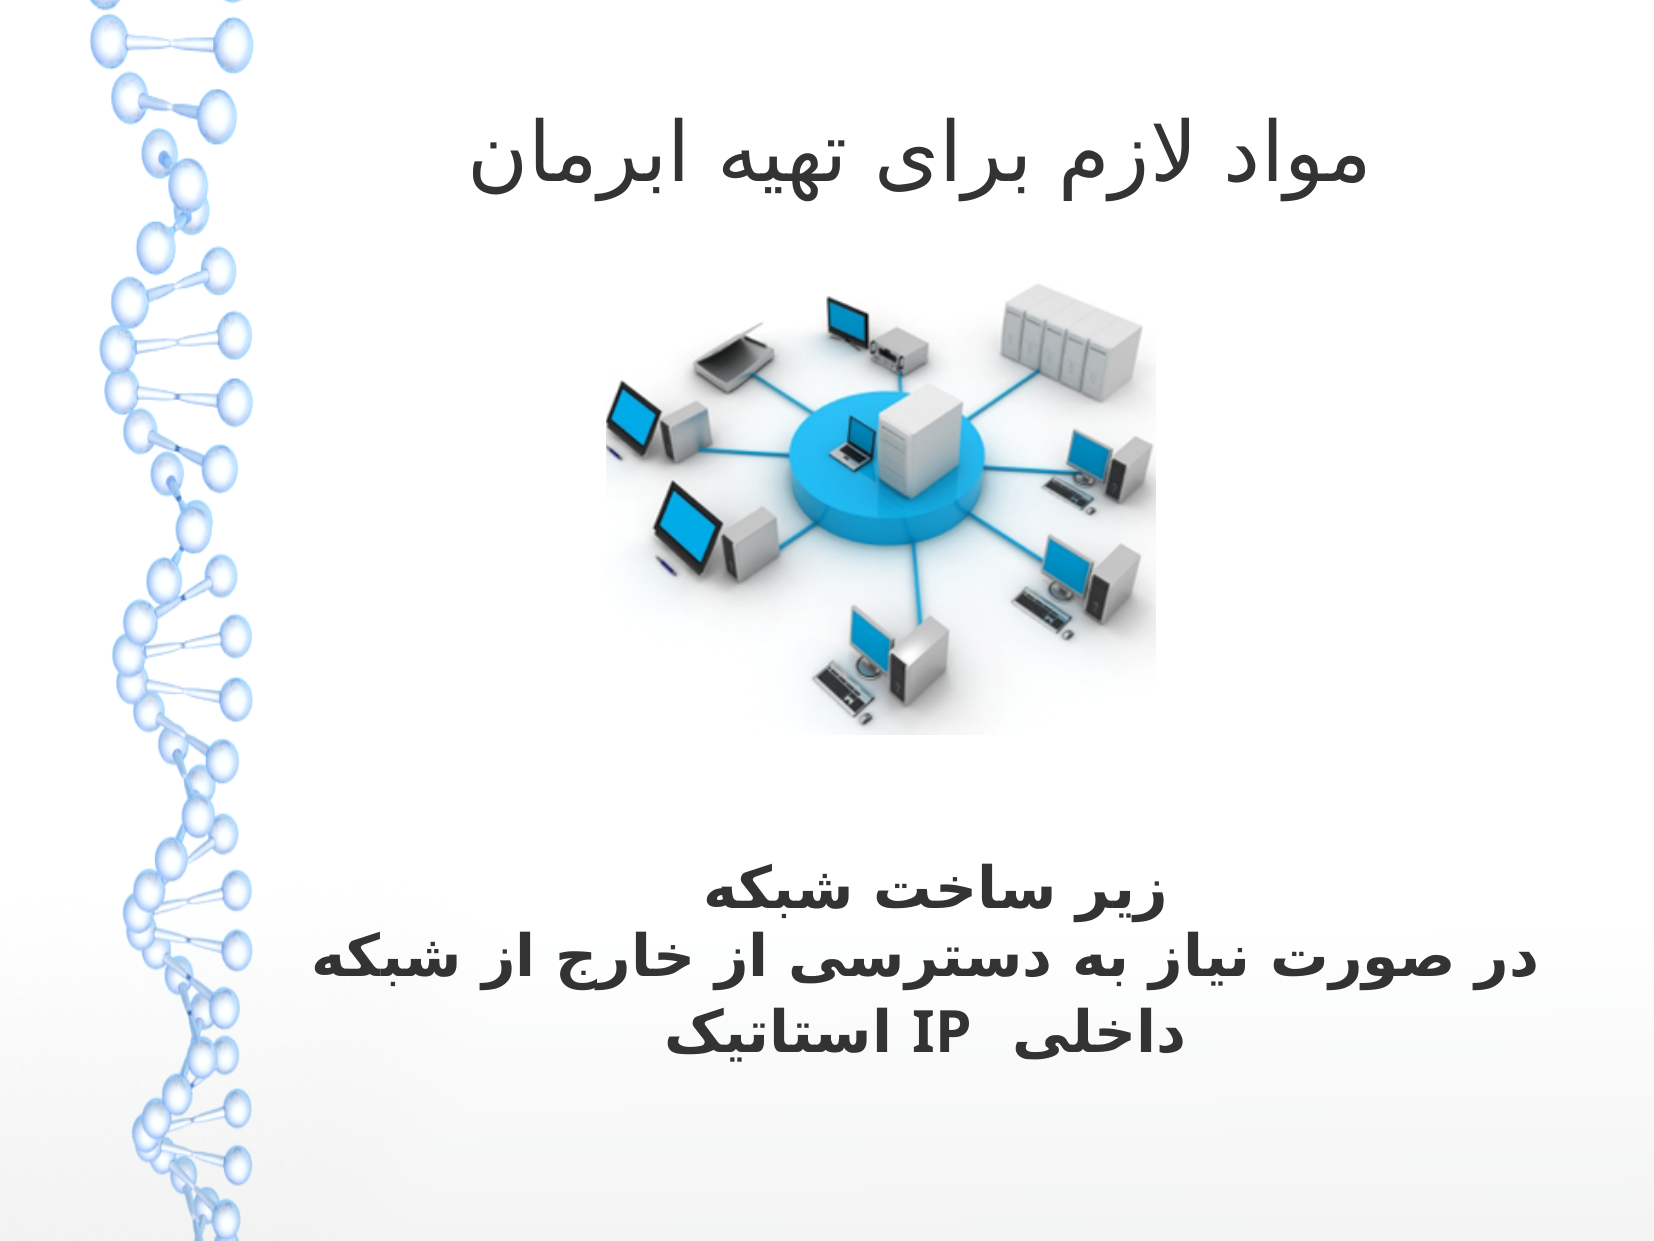

# مواد لازم برای تهیه ابرمان
زیر ساخت شبکه
در صورت نیاز به دسترسی از خارج از شبکه داخلی IP استاتیک